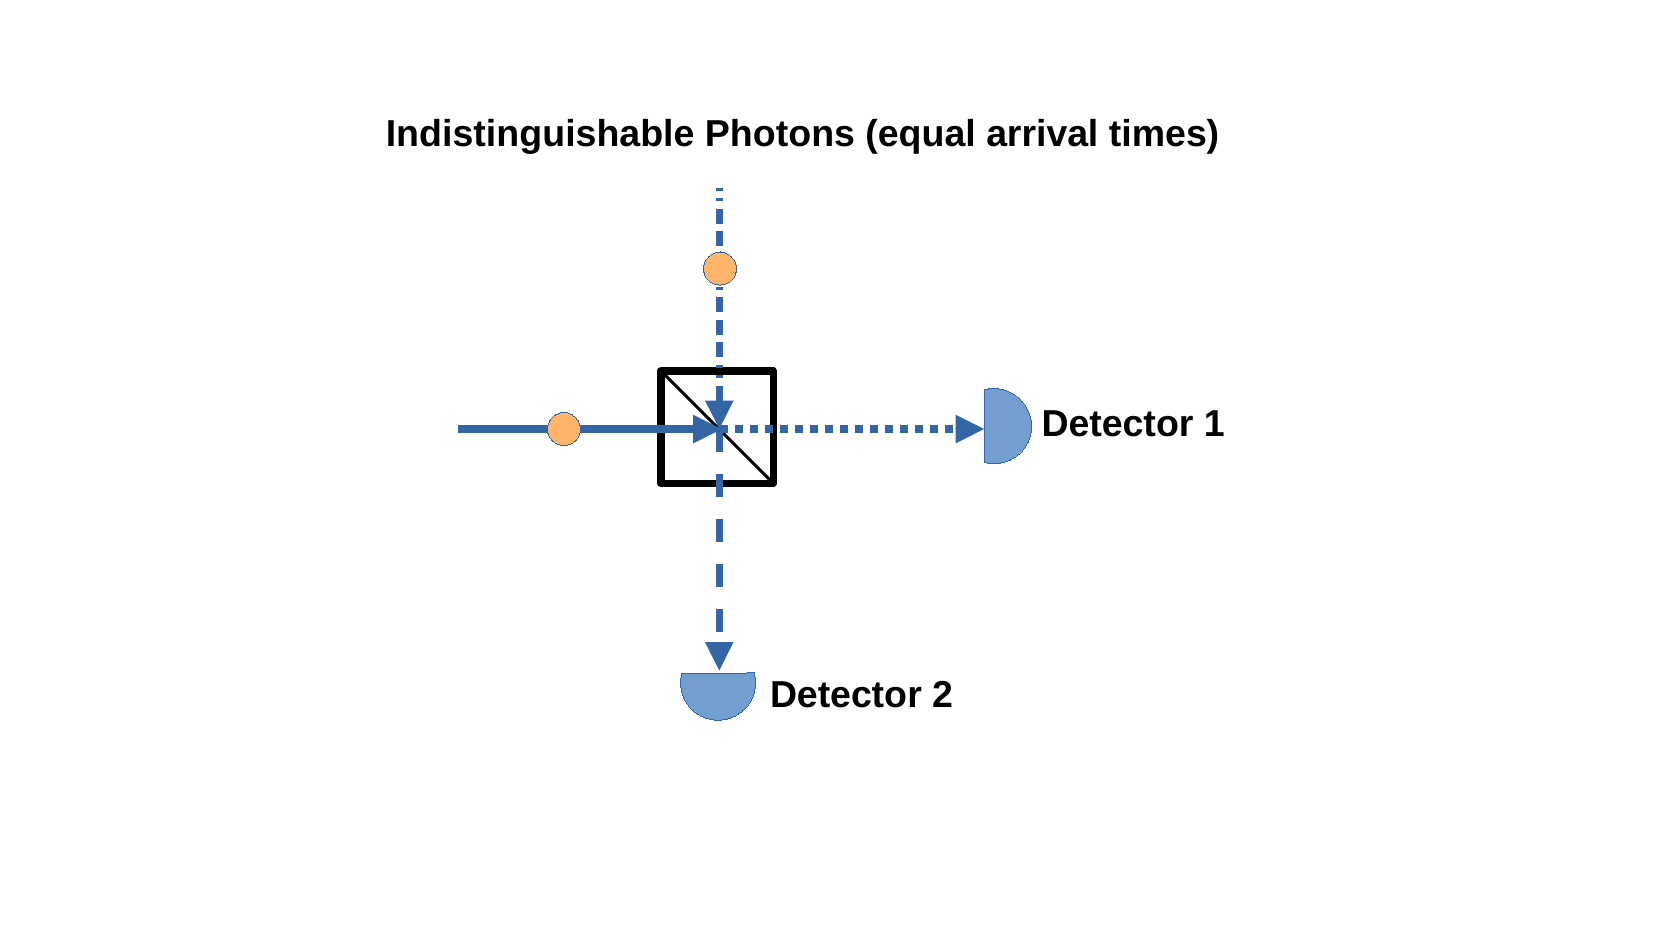

Indistinguishable Photons (equal arrival times)
Detector 1
Detector 2